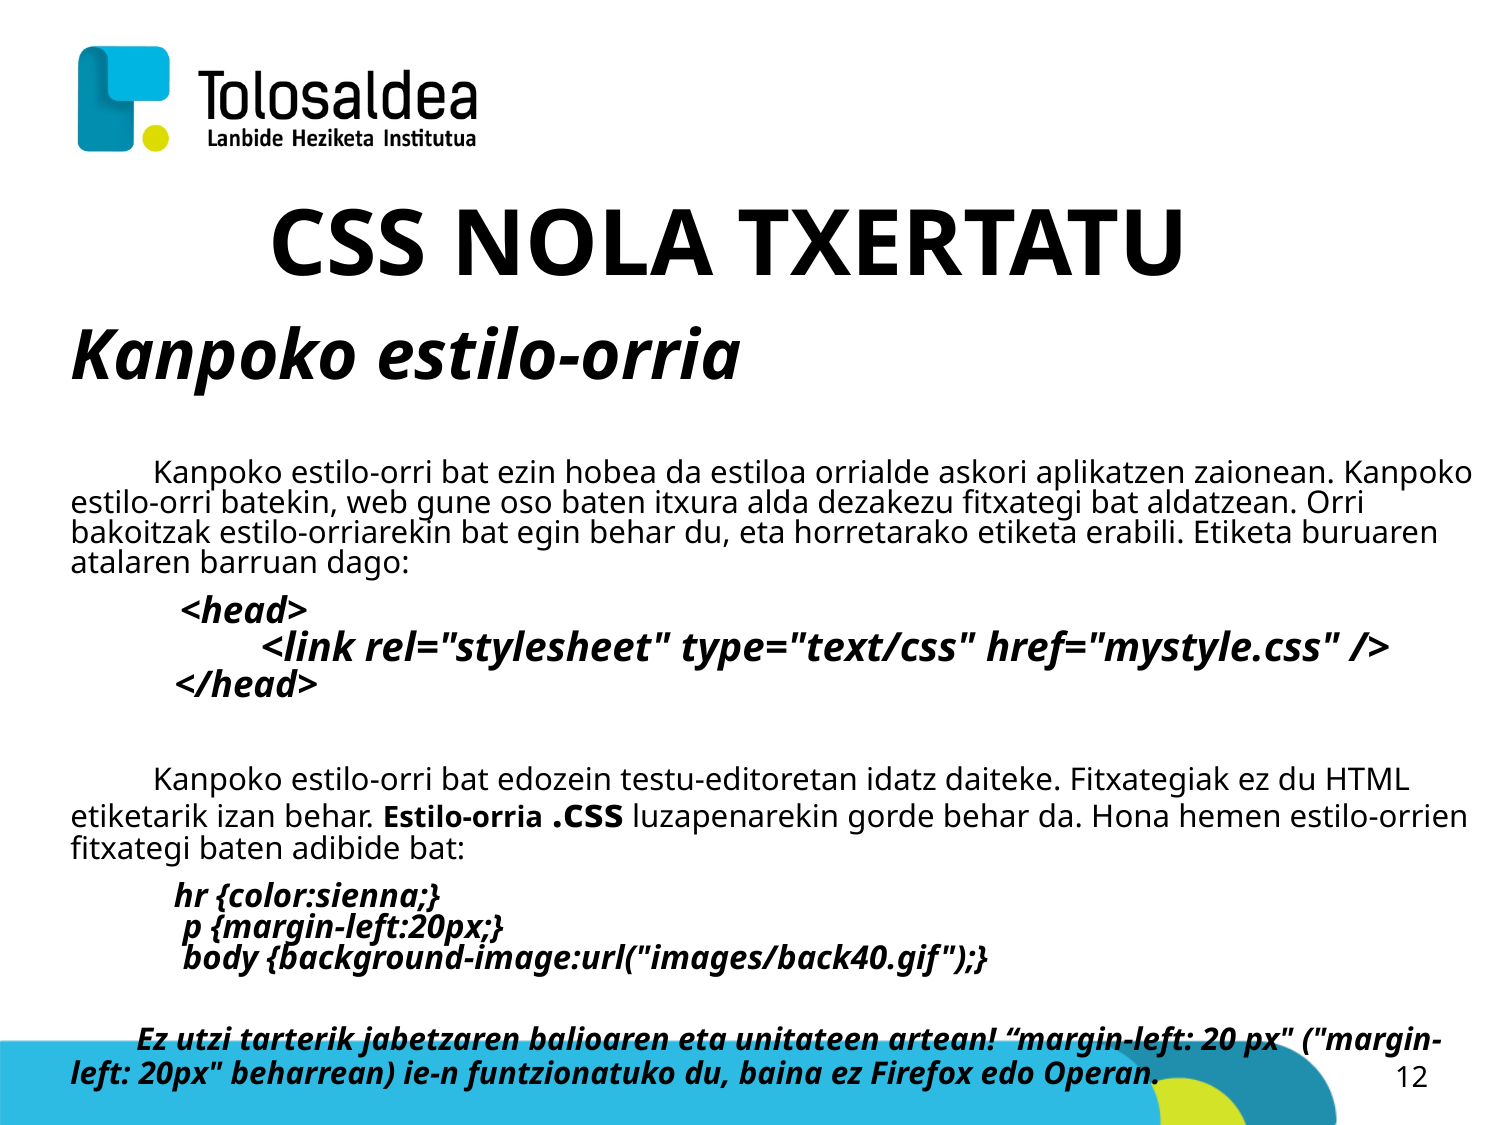

# CSS NOLA TXERTATU
Kanpoko estilo-orria
 Kanpoko estilo-orri bat ezin hobea da estiloa orrialde askori aplikatzen zaionean. Kanpoko estilo-orri batekin, web gune oso baten itxura alda dezakezu fitxategi bat aldatzean. Orri bakoitzak estilo-orriarekin bat egin behar du, eta horretarako etiketa erabili. Etiketa buruaren atalaren barruan dago:
 <head>
 <link rel="stylesheet" type="text/css" href="mystyle.css" />
</head>
 Kanpoko estilo-orri bat edozein testu-editoretan idatz daiteke. Fitxategiak ez du HTML etiketarik izan behar. Estilo-orria .css luzapenarekin gorde behar da. Hona hemen estilo-orrien fitxategi baten adibide bat:
 hr {color:sienna;}
 p {margin-left:20px;}
 body {background-image:url("images/back40.gif");}
 Ez utzi tarterik jabetzaren balioaren eta unitateen artean! “margin-left: 20 px" ("margin-left: 20px" beharrean) ie-n funtzionatuko du, baina ez Firefox edo Operan.